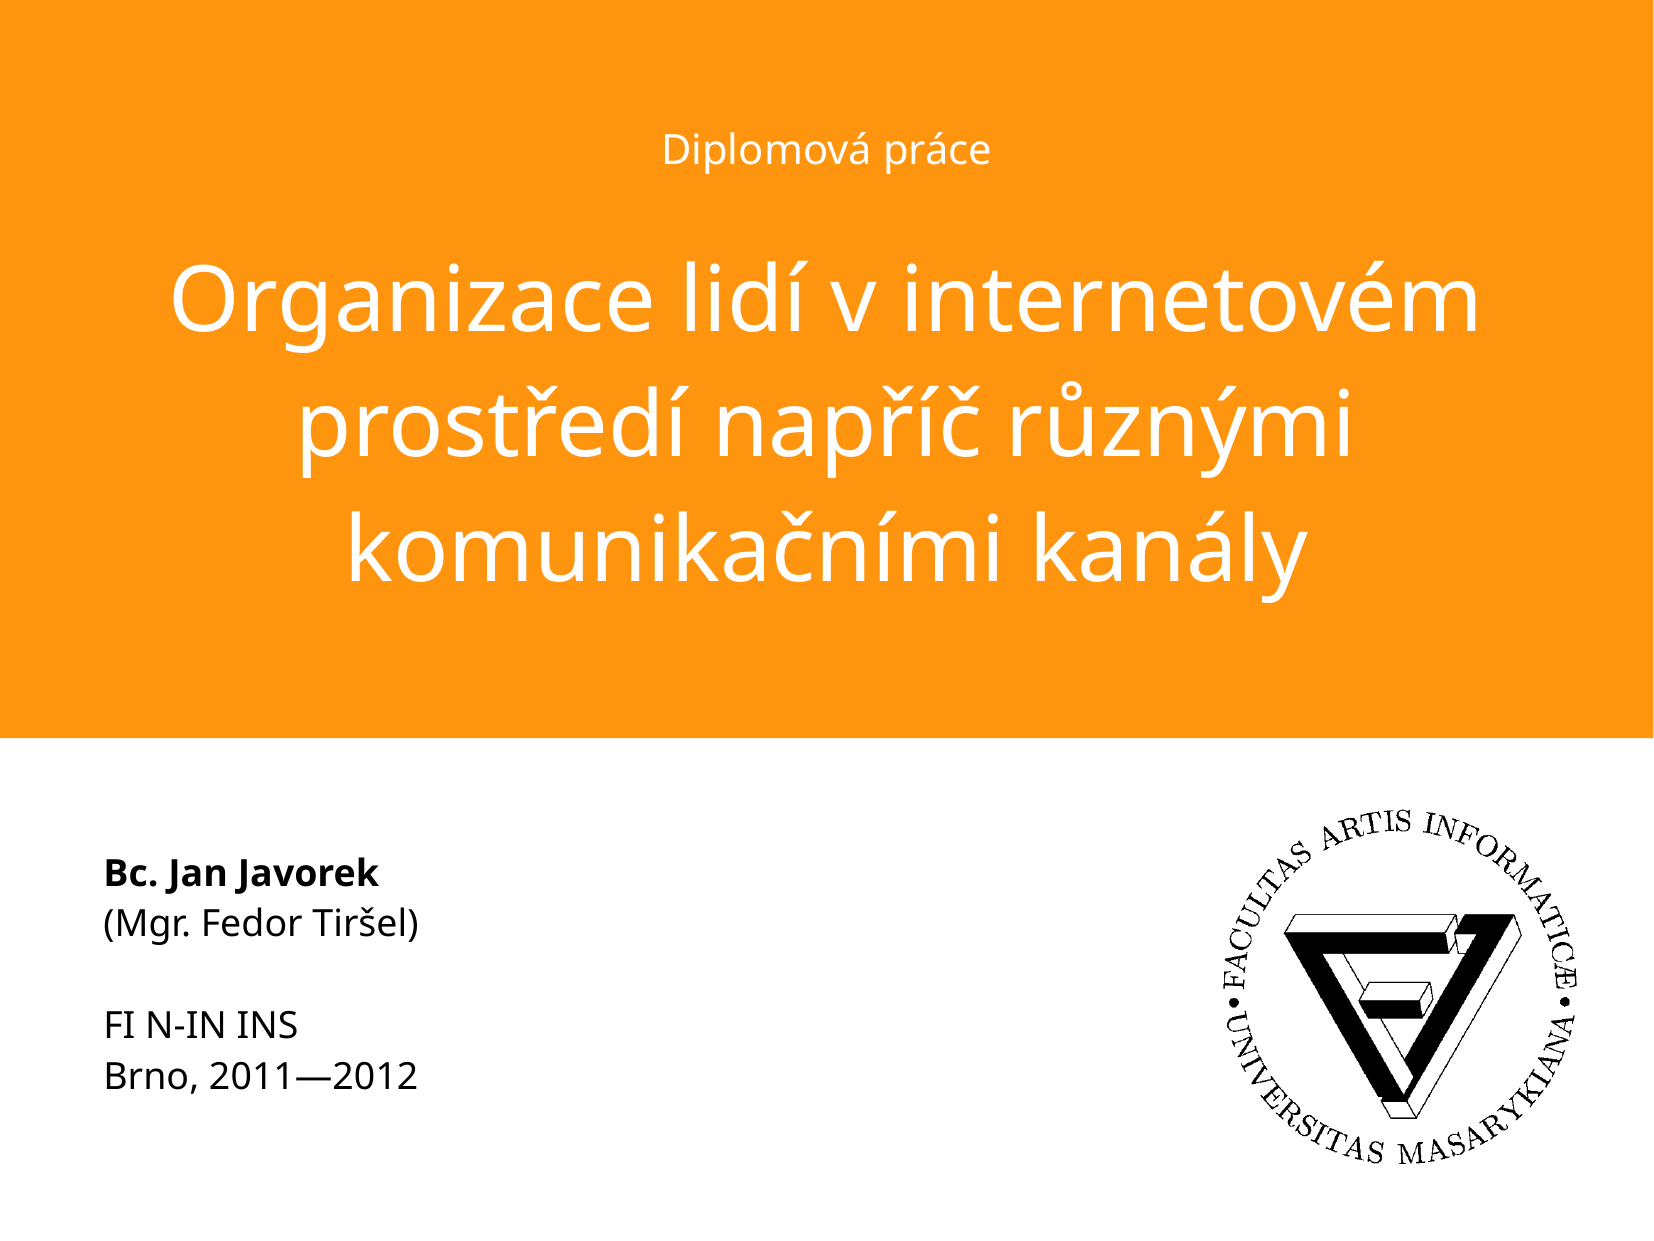

# Diplomová práce Organizace lidí v internetovém prostředí napříč různými komunikačními kanály
Bc. Jan Javorek
(Mgr. Fedor Tiršel)
FI N-IN INS
Brno, 2011—2012